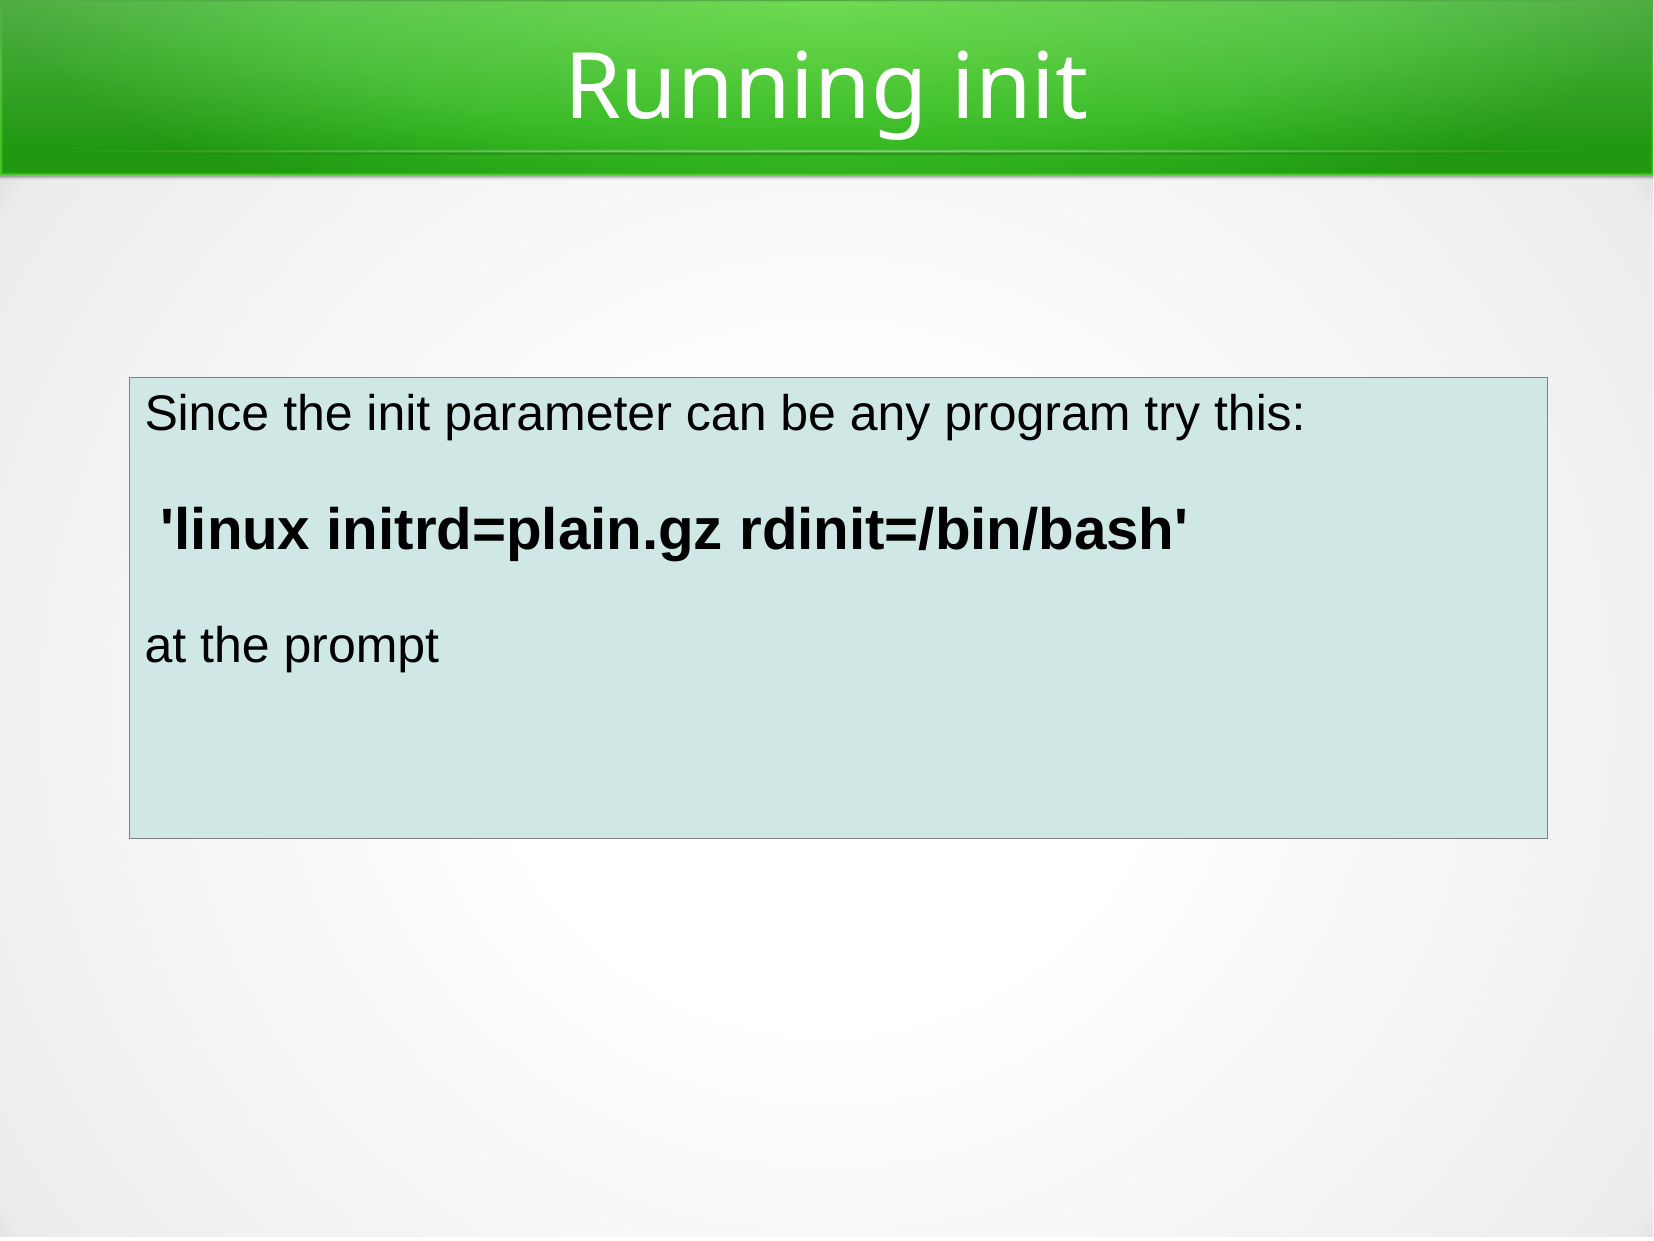

# Running init
Since the init parameter can be any program try this:
 'linux initrd=plain.gz rdinit=/bin/bash'
at the prompt